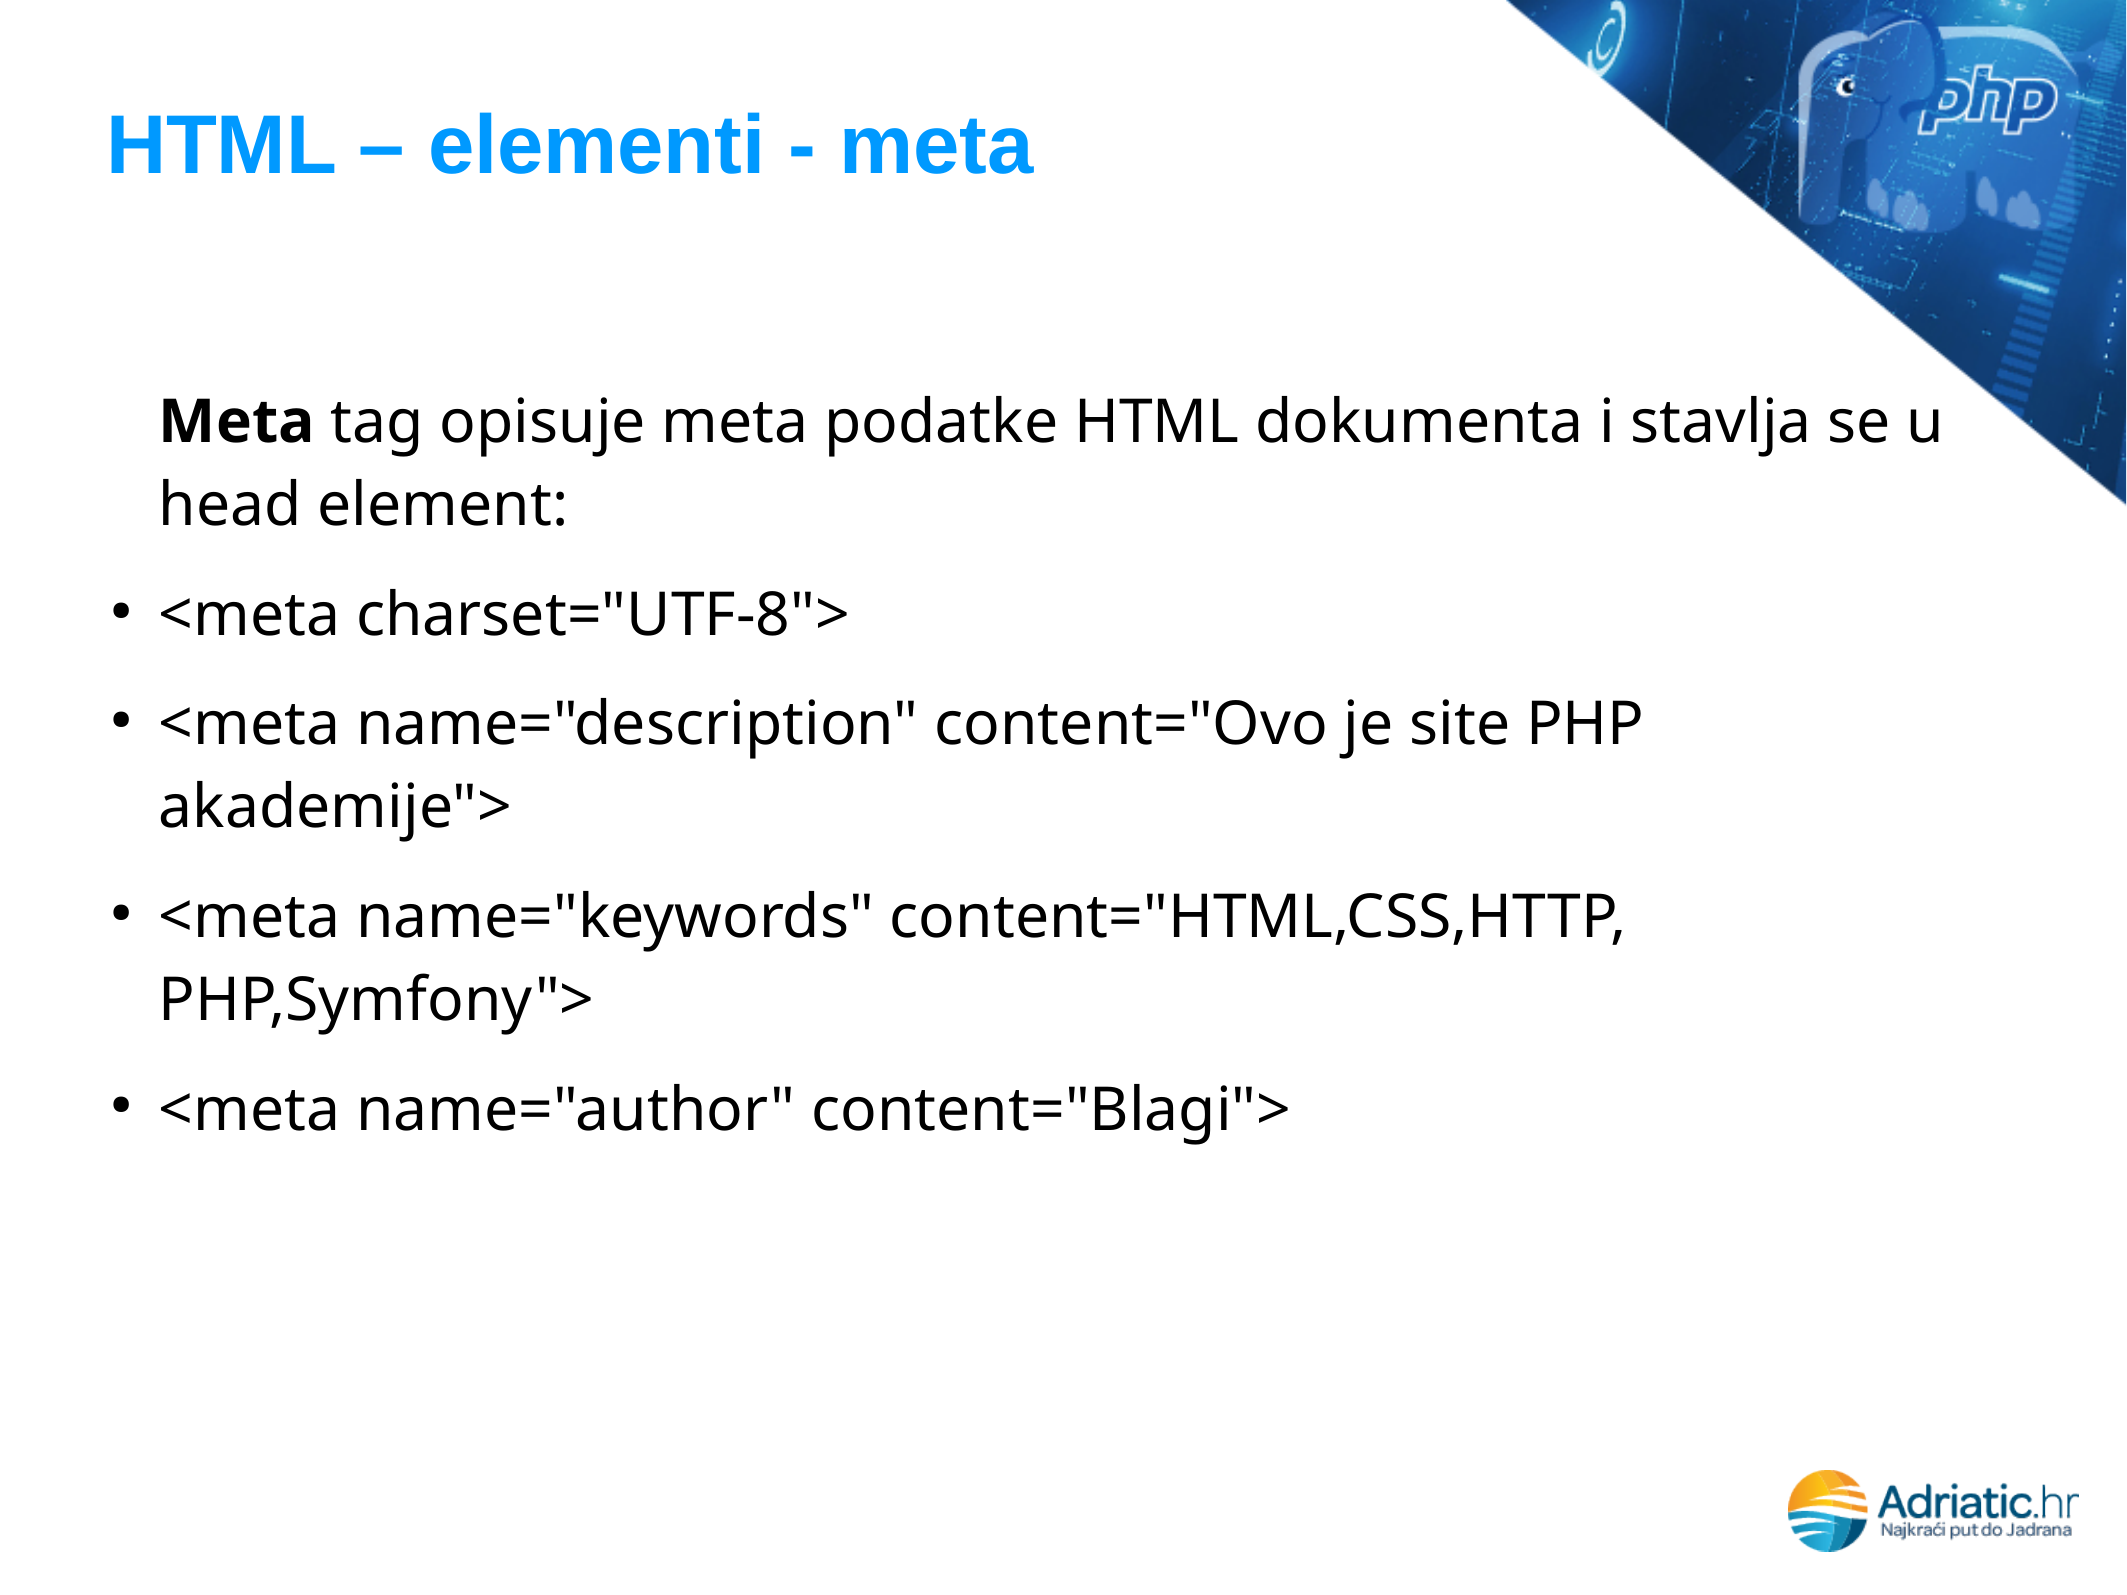

# HTML – elementi - meta
Meta tag opisuje meta podatke HTML dokumenta i stavlja se u head element:
<meta charset="UTF-8">
<meta name="description" content="Ovo je site PHP akademije">
<meta name="keywords" content="HTML,CSS,HTTP, PHP,Symfony">
<meta name="author" content="Blagi">